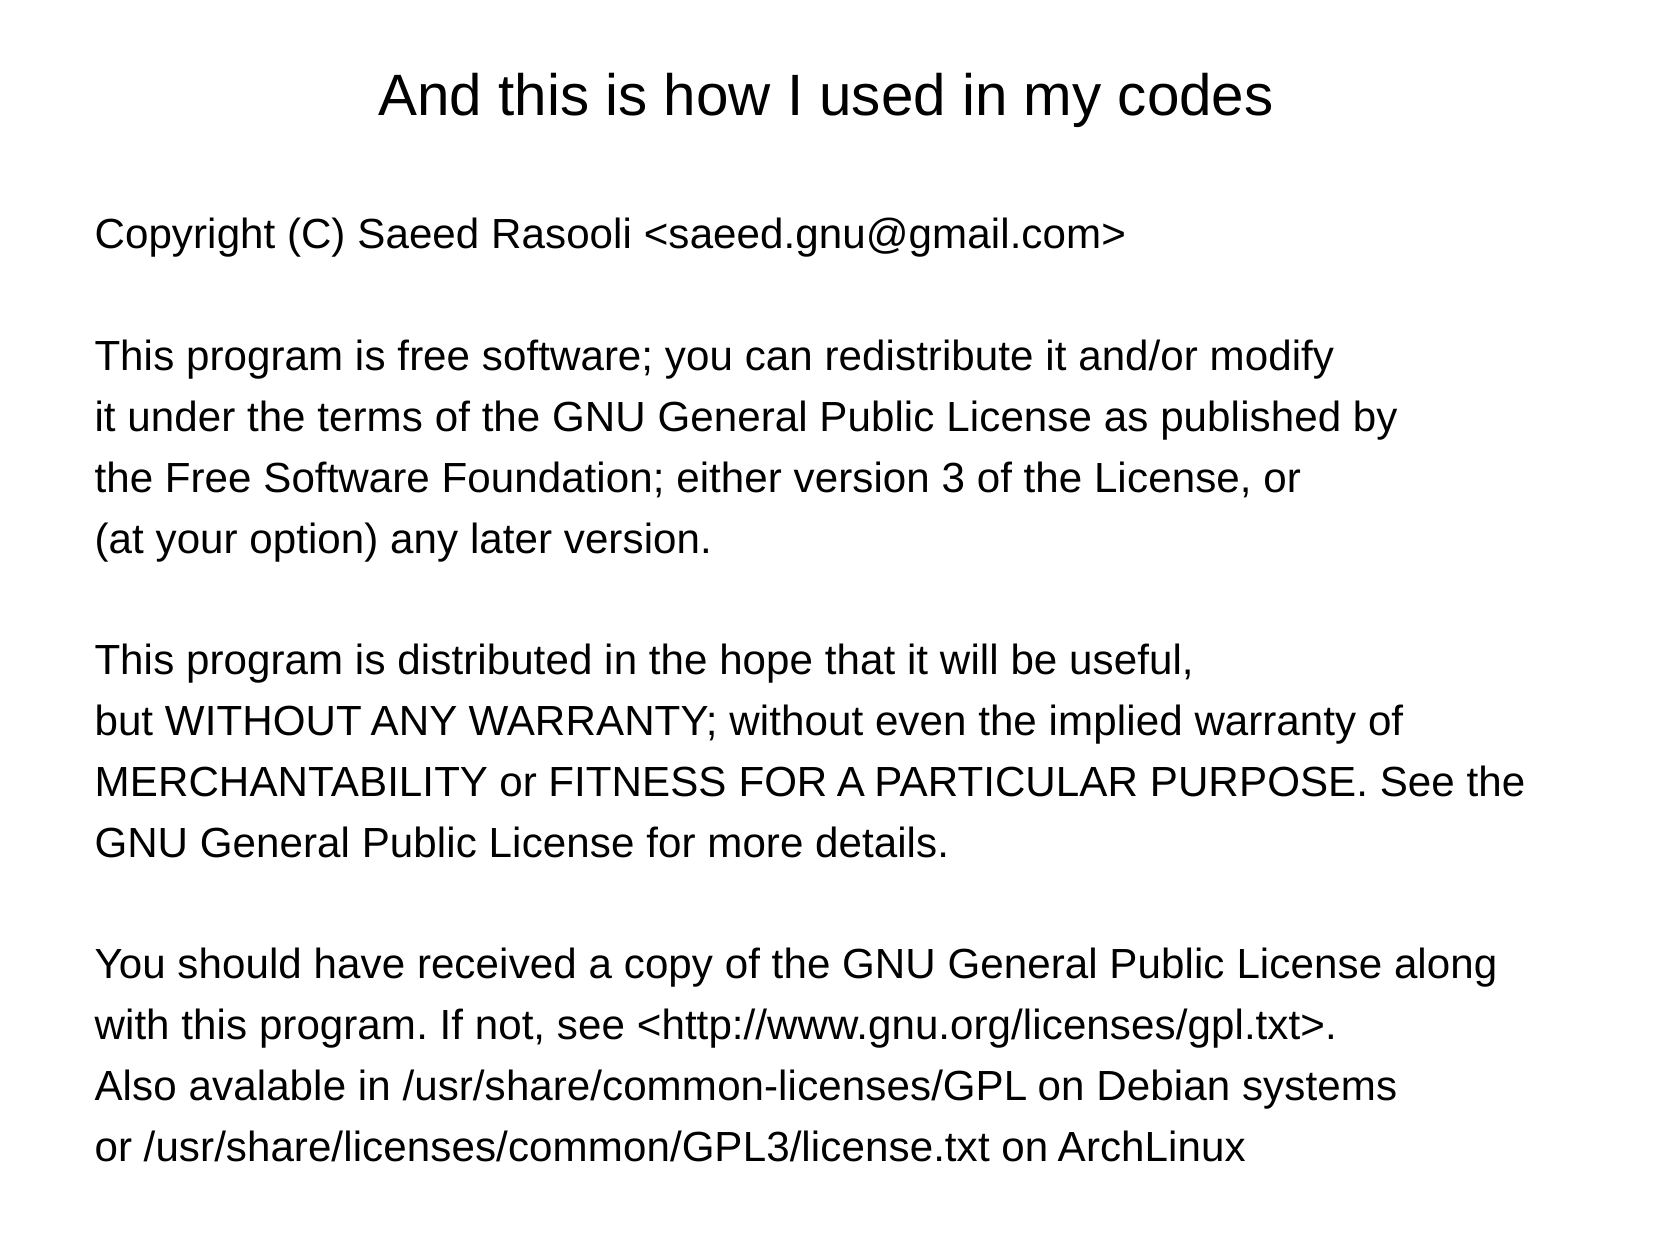

# And this is how I used in my codes
Copyright (C) Saeed Rasooli <saeed.gnu@gmail.com>
This program is free software; you can redistribute it and/or modify
it under the terms of the GNU General Public License as published by
the Free Software Foundation; either version 3 of the License, or
(at your option) any later version.
This program is distributed in the hope that it will be useful,
but WITHOUT ANY WARRANTY; without even the implied warranty of
MERCHANTABILITY or FITNESS FOR A PARTICULAR PURPOSE. See the
GNU General Public License for more details.
You should have received a copy of the GNU General Public License along
with this program. If not, see <http://www.gnu.org/licenses/gpl.txt>.
Also avalable in /usr/share/common-licenses/GPL on Debian systems
or /usr/share/licenses/common/GPL3/license.txt on ArchLinux